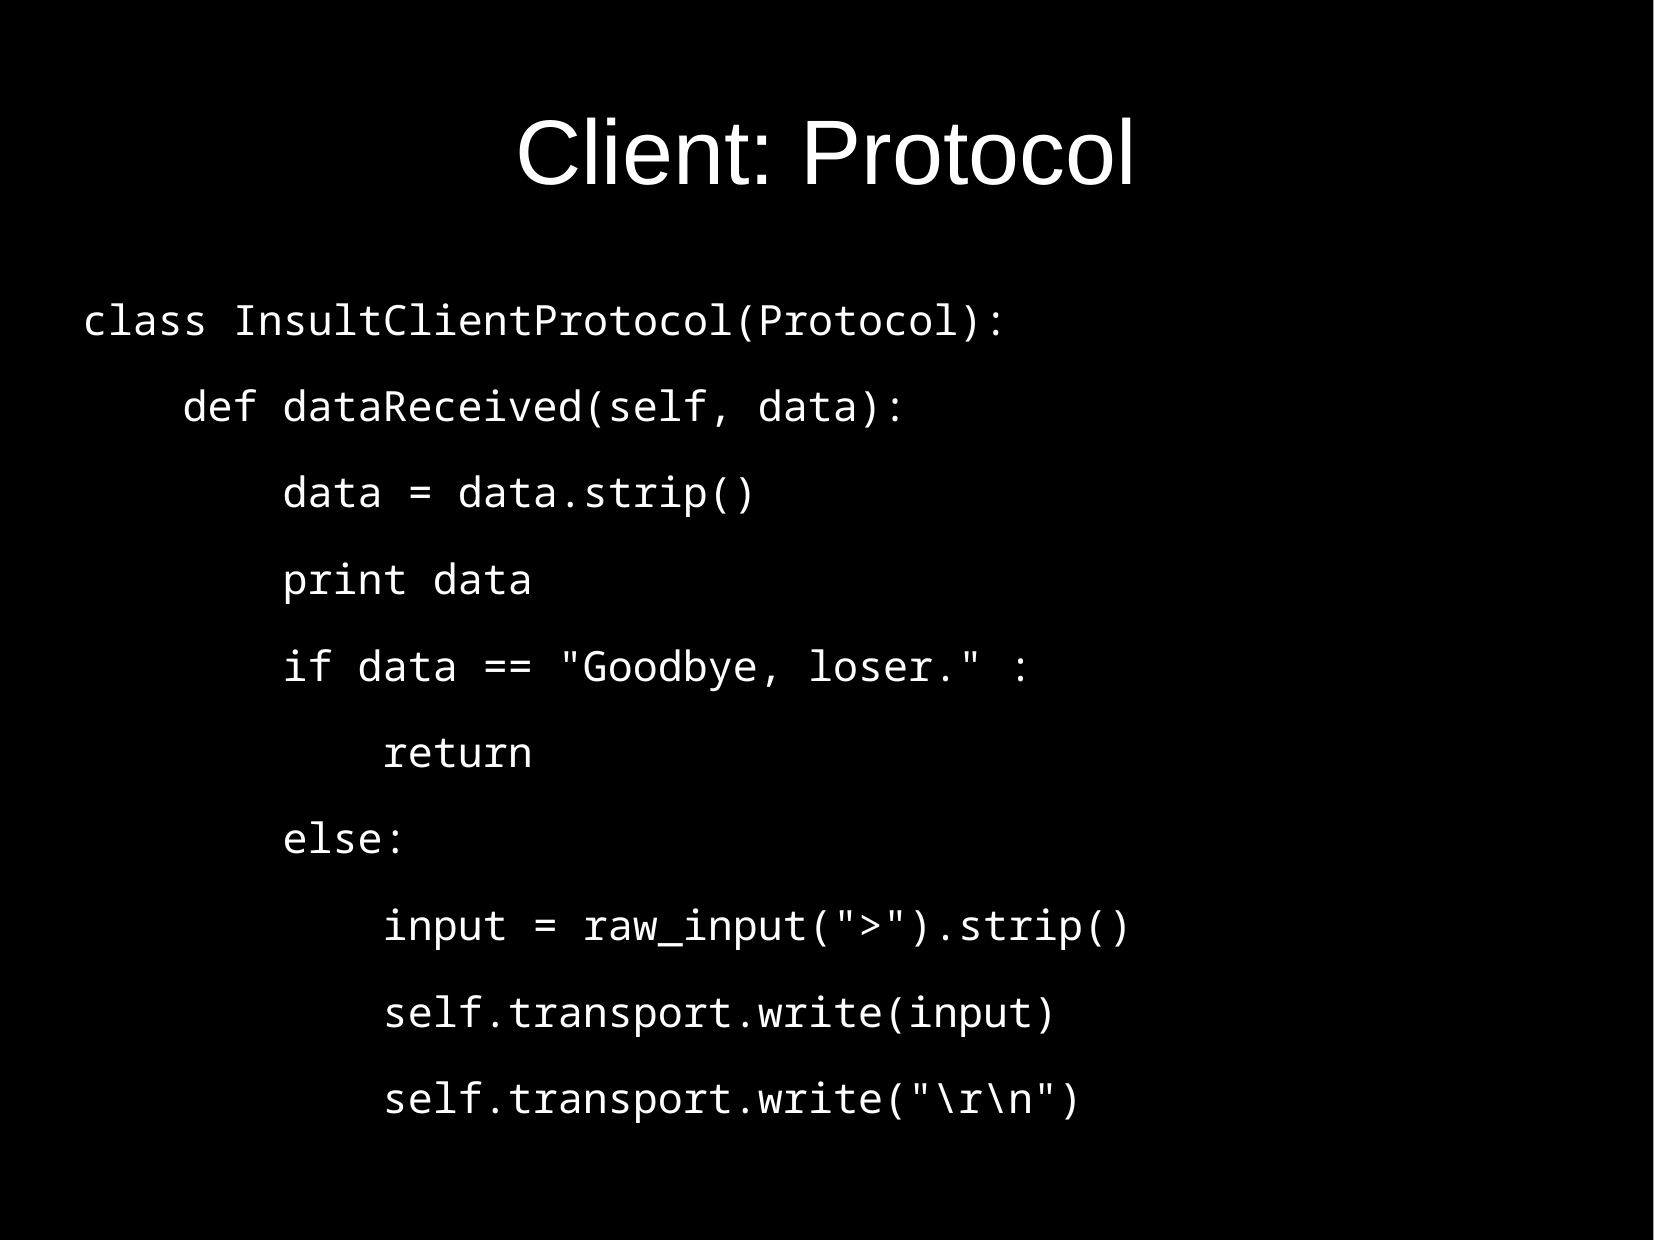

# Client: Protocol
class InsultClientProtocol(Protocol):
 def dataReceived(self, data):
 data = data.strip()
 print data
 if data == "Goodbye, loser." :
 return
 else:
 input = raw_input(">").strip()
 self.transport.write(input)
 self.transport.write("\r\n")